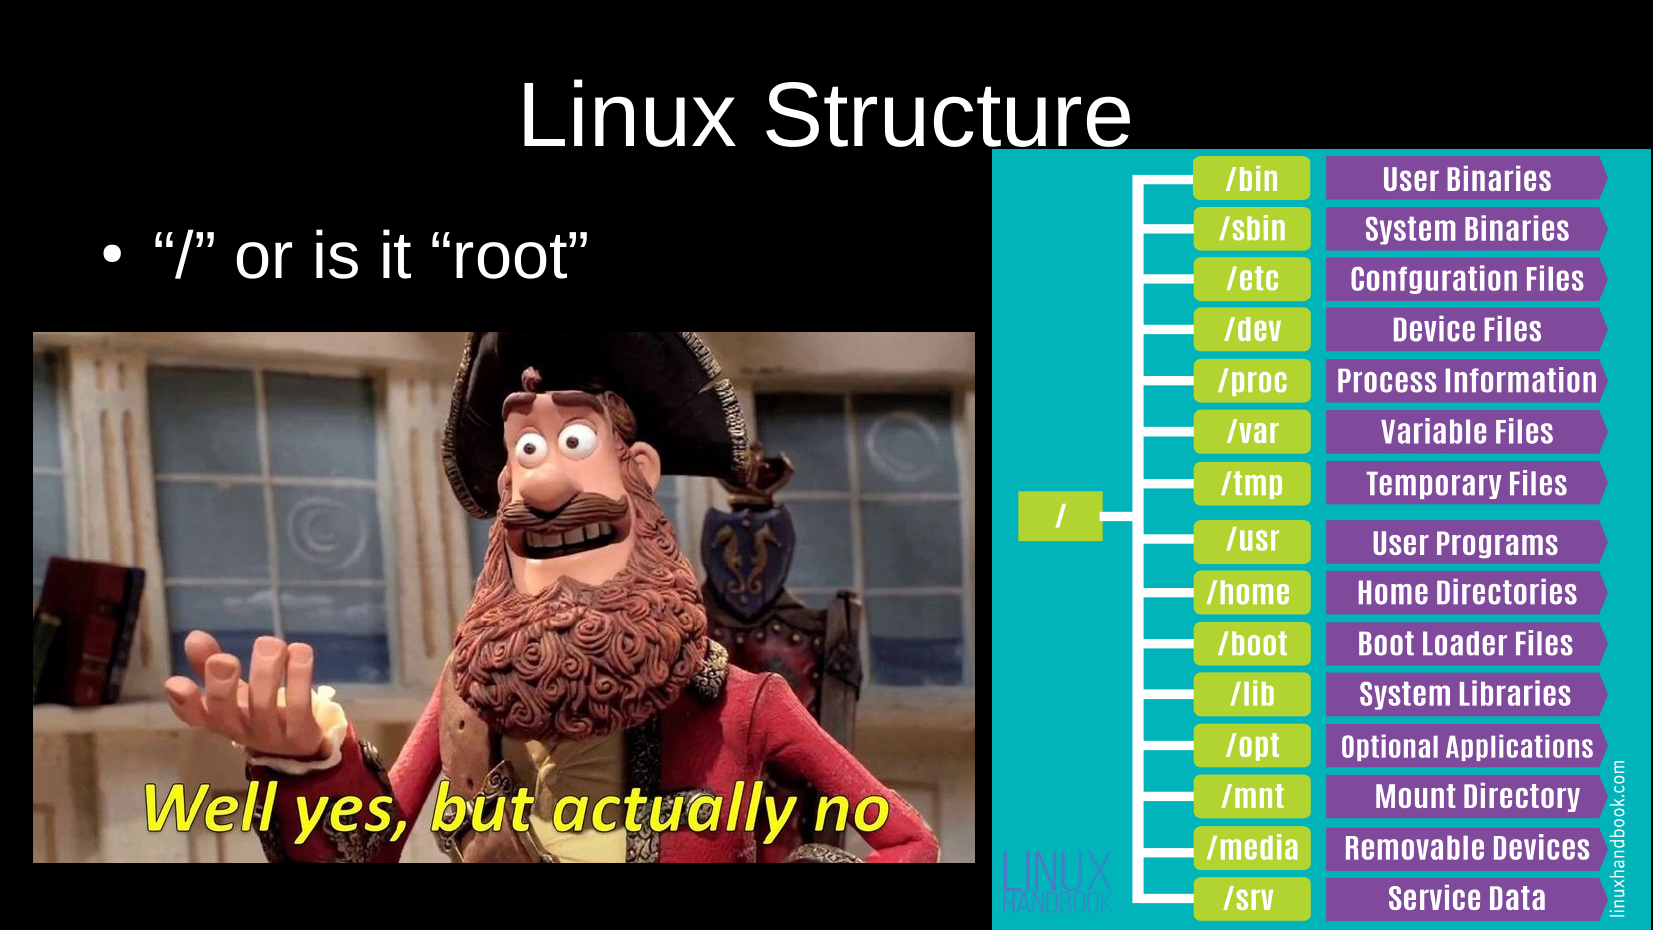

# Linux Structure
“/” or is it “root”